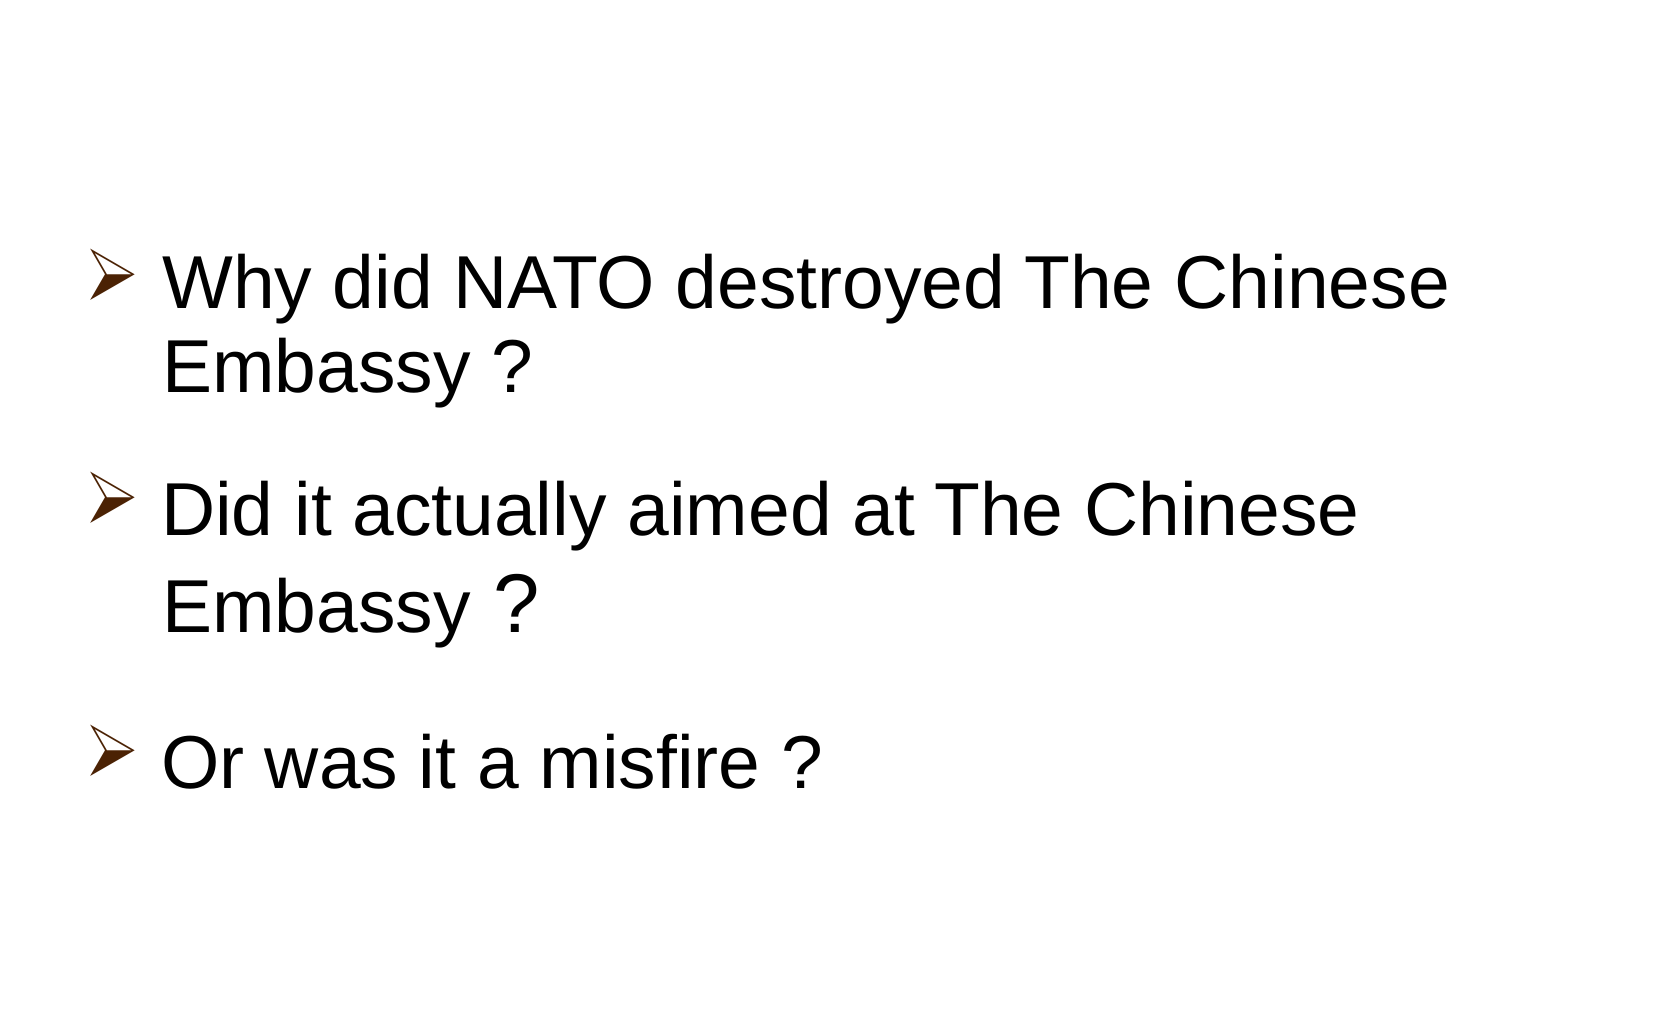

# Why did NATO destroyed The Chinese
 Embassy ?
 Did it actually aimed at The Chinese
 Embassy ?
 Or was it a misfire ?